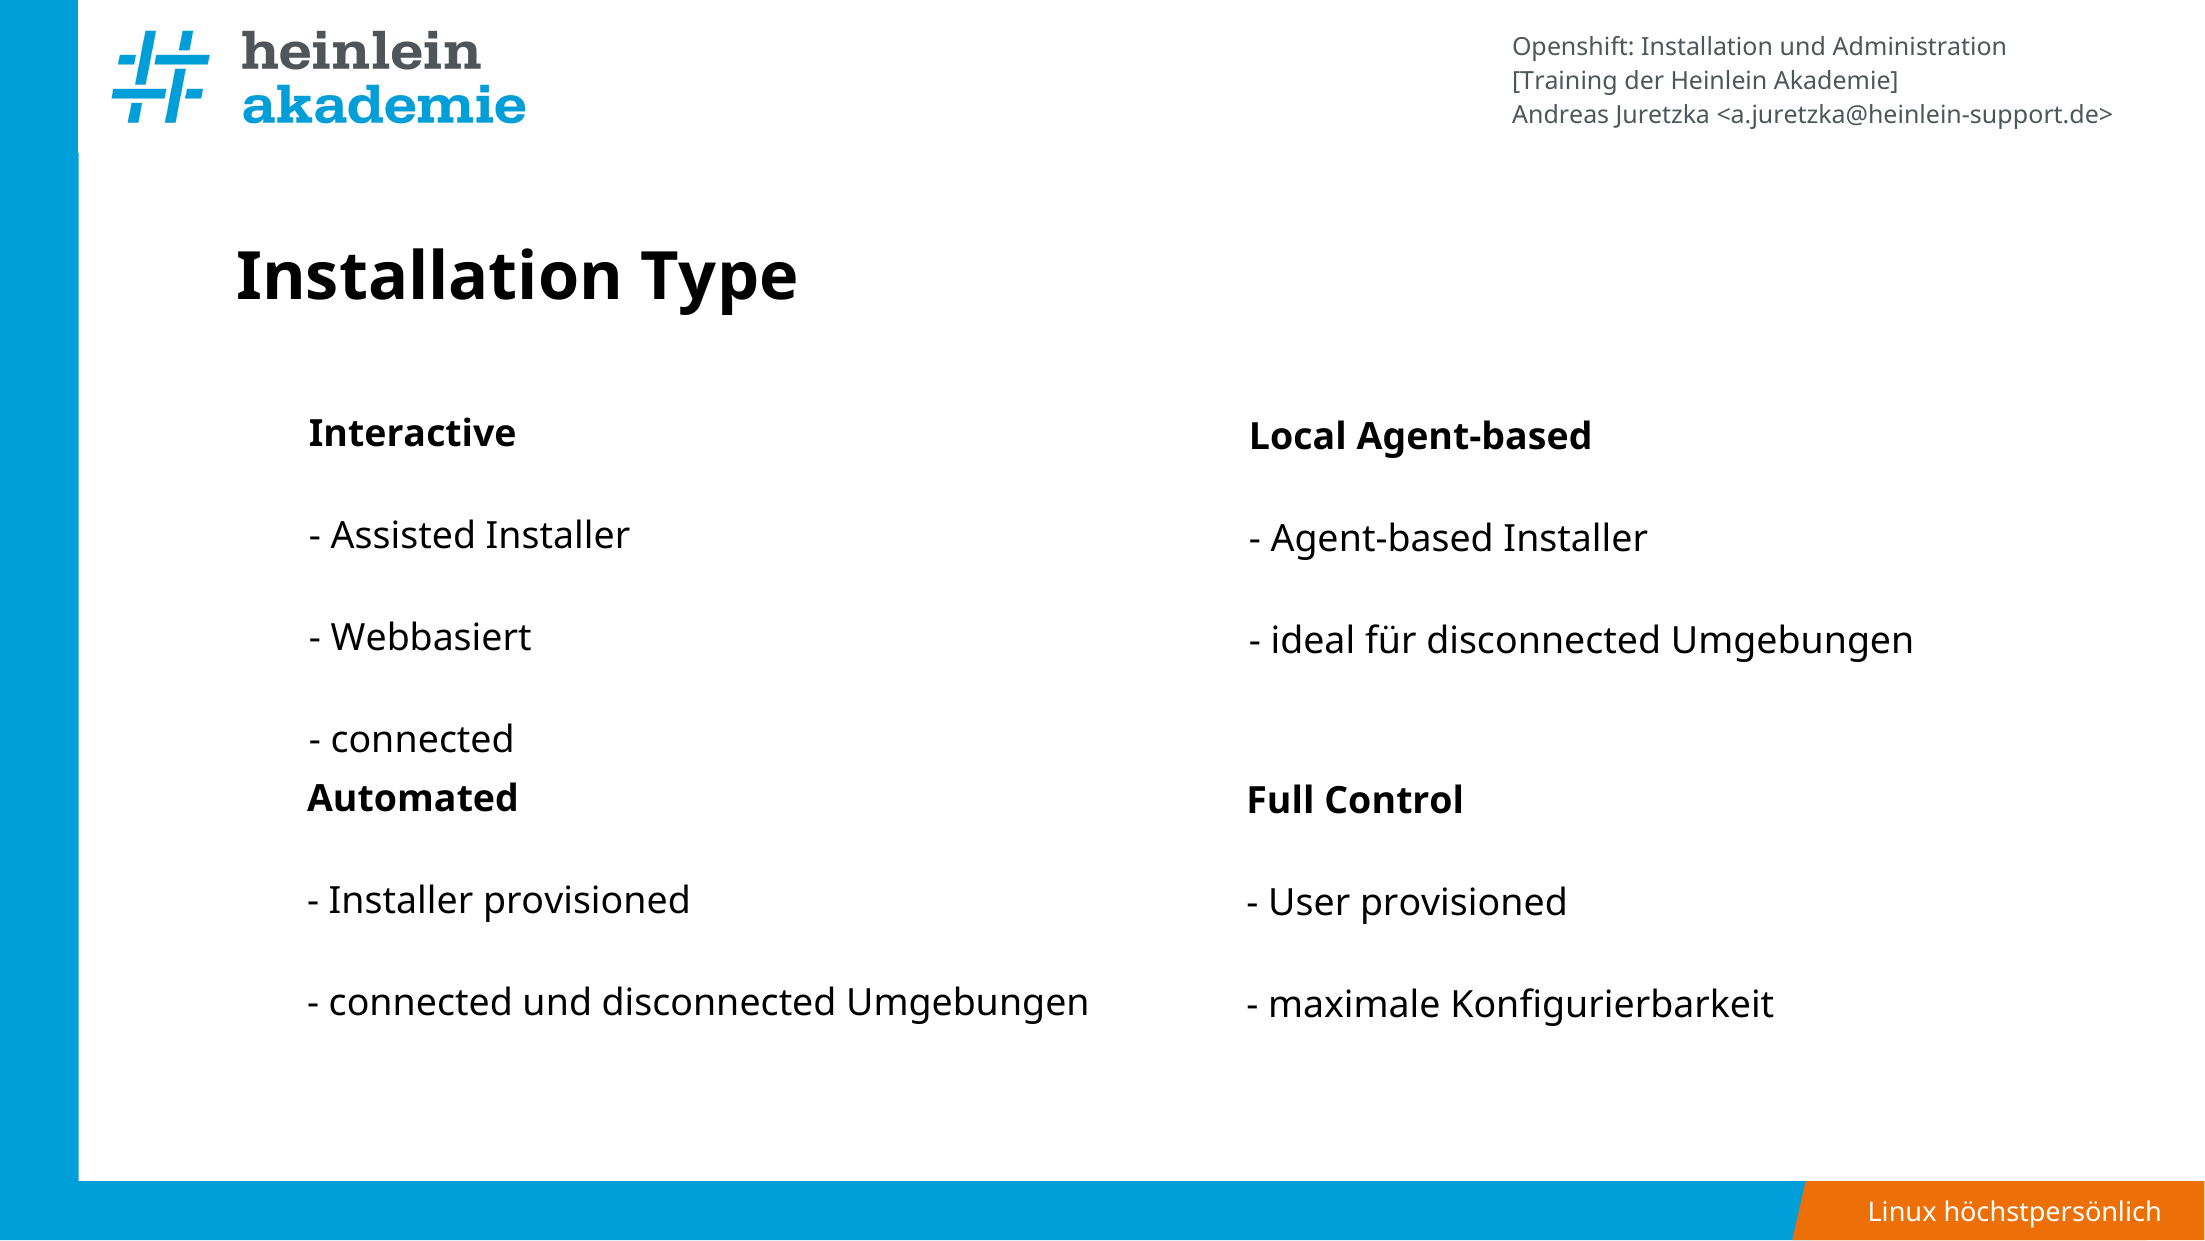

# Installation Type
Interactive
- Assisted Installer
- Webbasiert
- connected
Local Agent-based
- Agent-based Installer
- ideal für disconnected Umgebungen
Automated
- Installer provisioned
- connected und disconnected Umgebungen
Full Control
- User provisioned
- maximale Konfigurierbarkeit